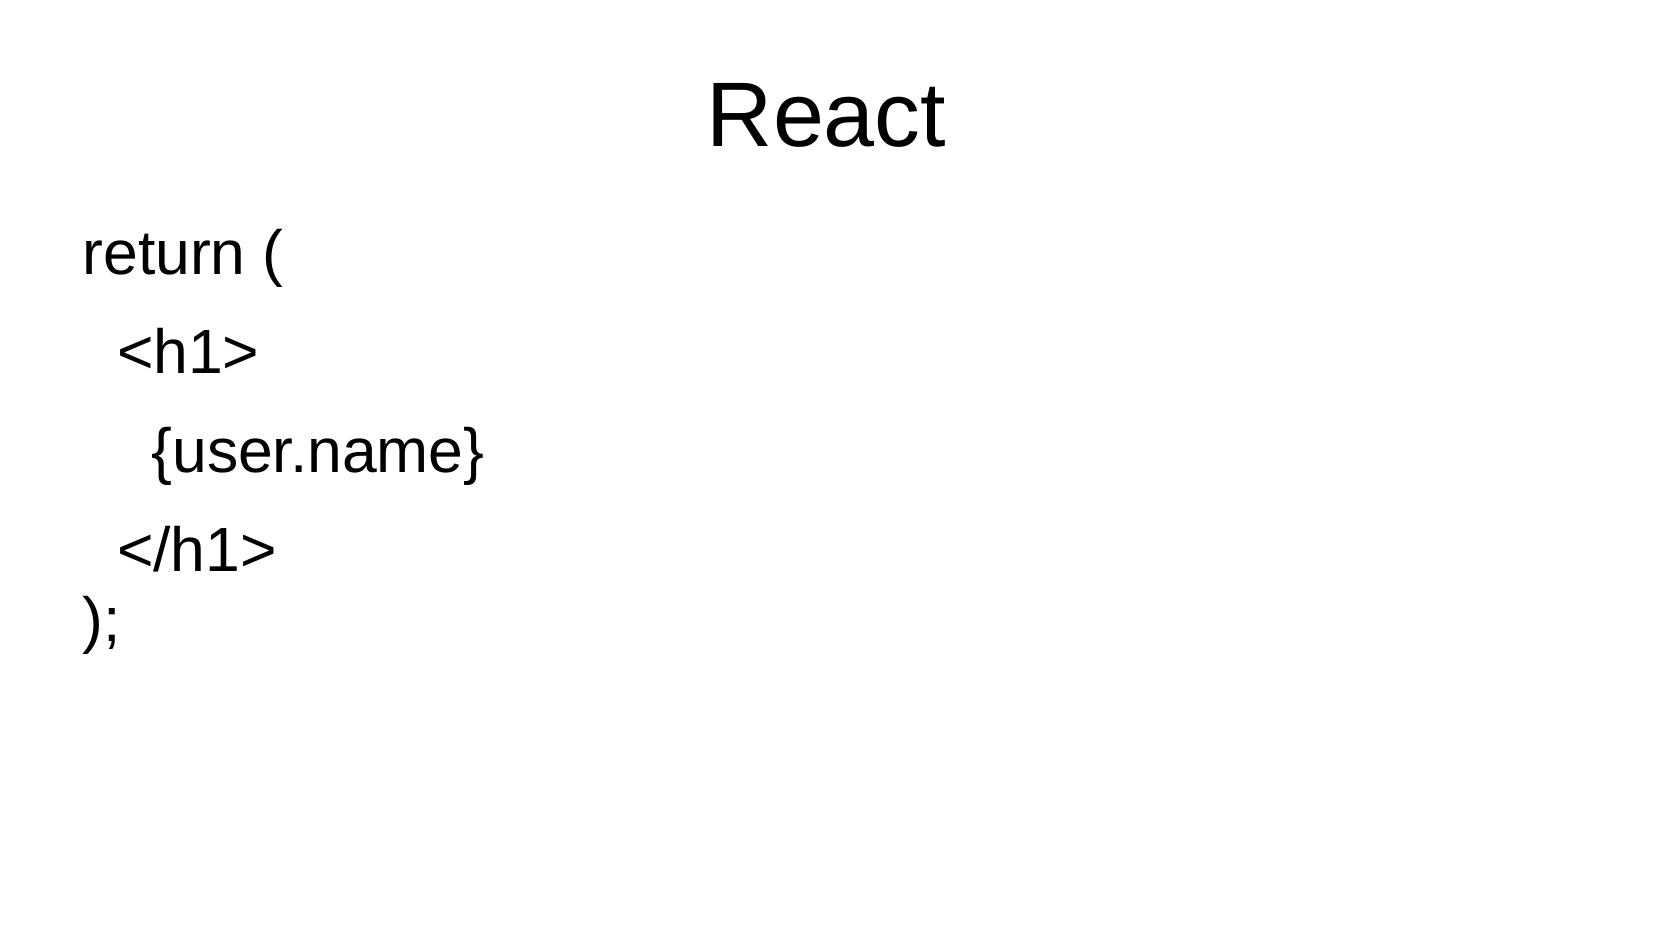

# React
return (
 <h1>
 {user.name}
 </h1>
);